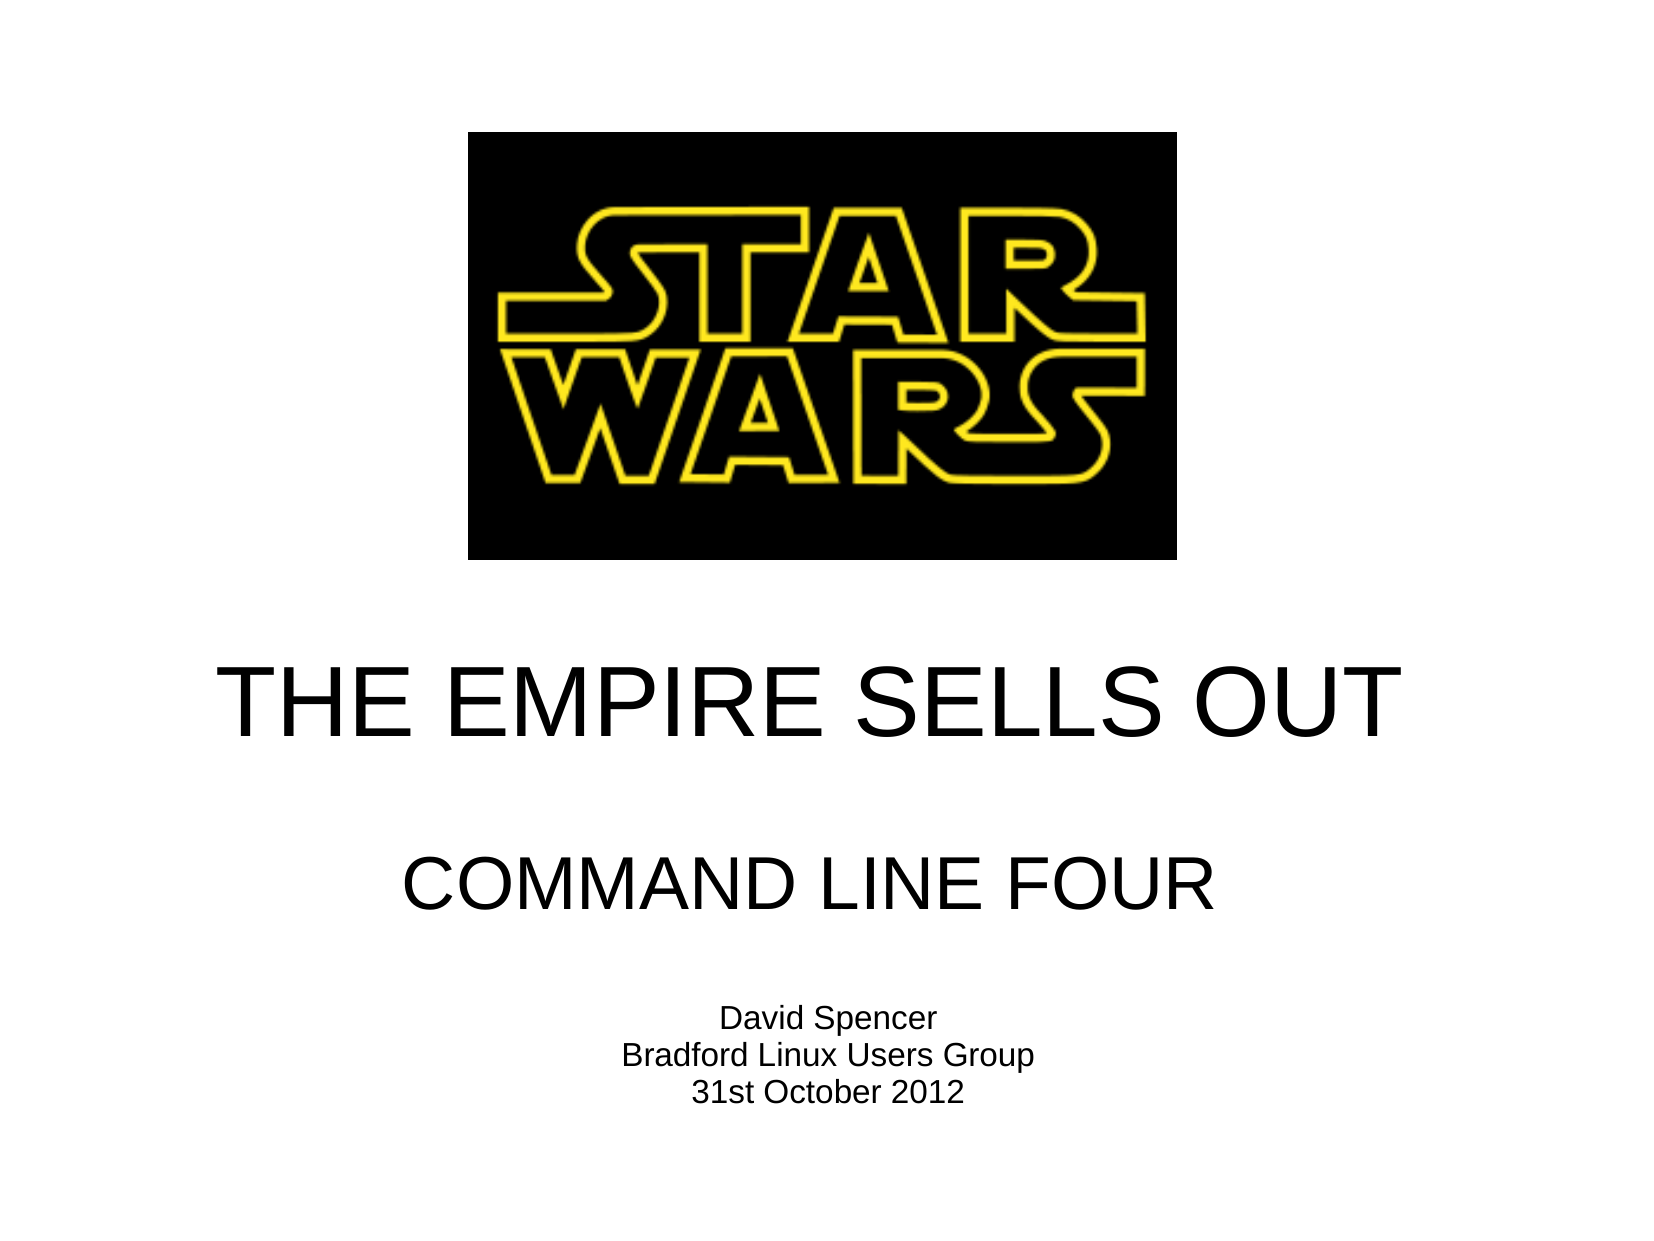

# THE EMPIRE SELLS OUT
COMMAND LINE FOUR
David Spencer
Bradford Linux Users Group
31st October 2012